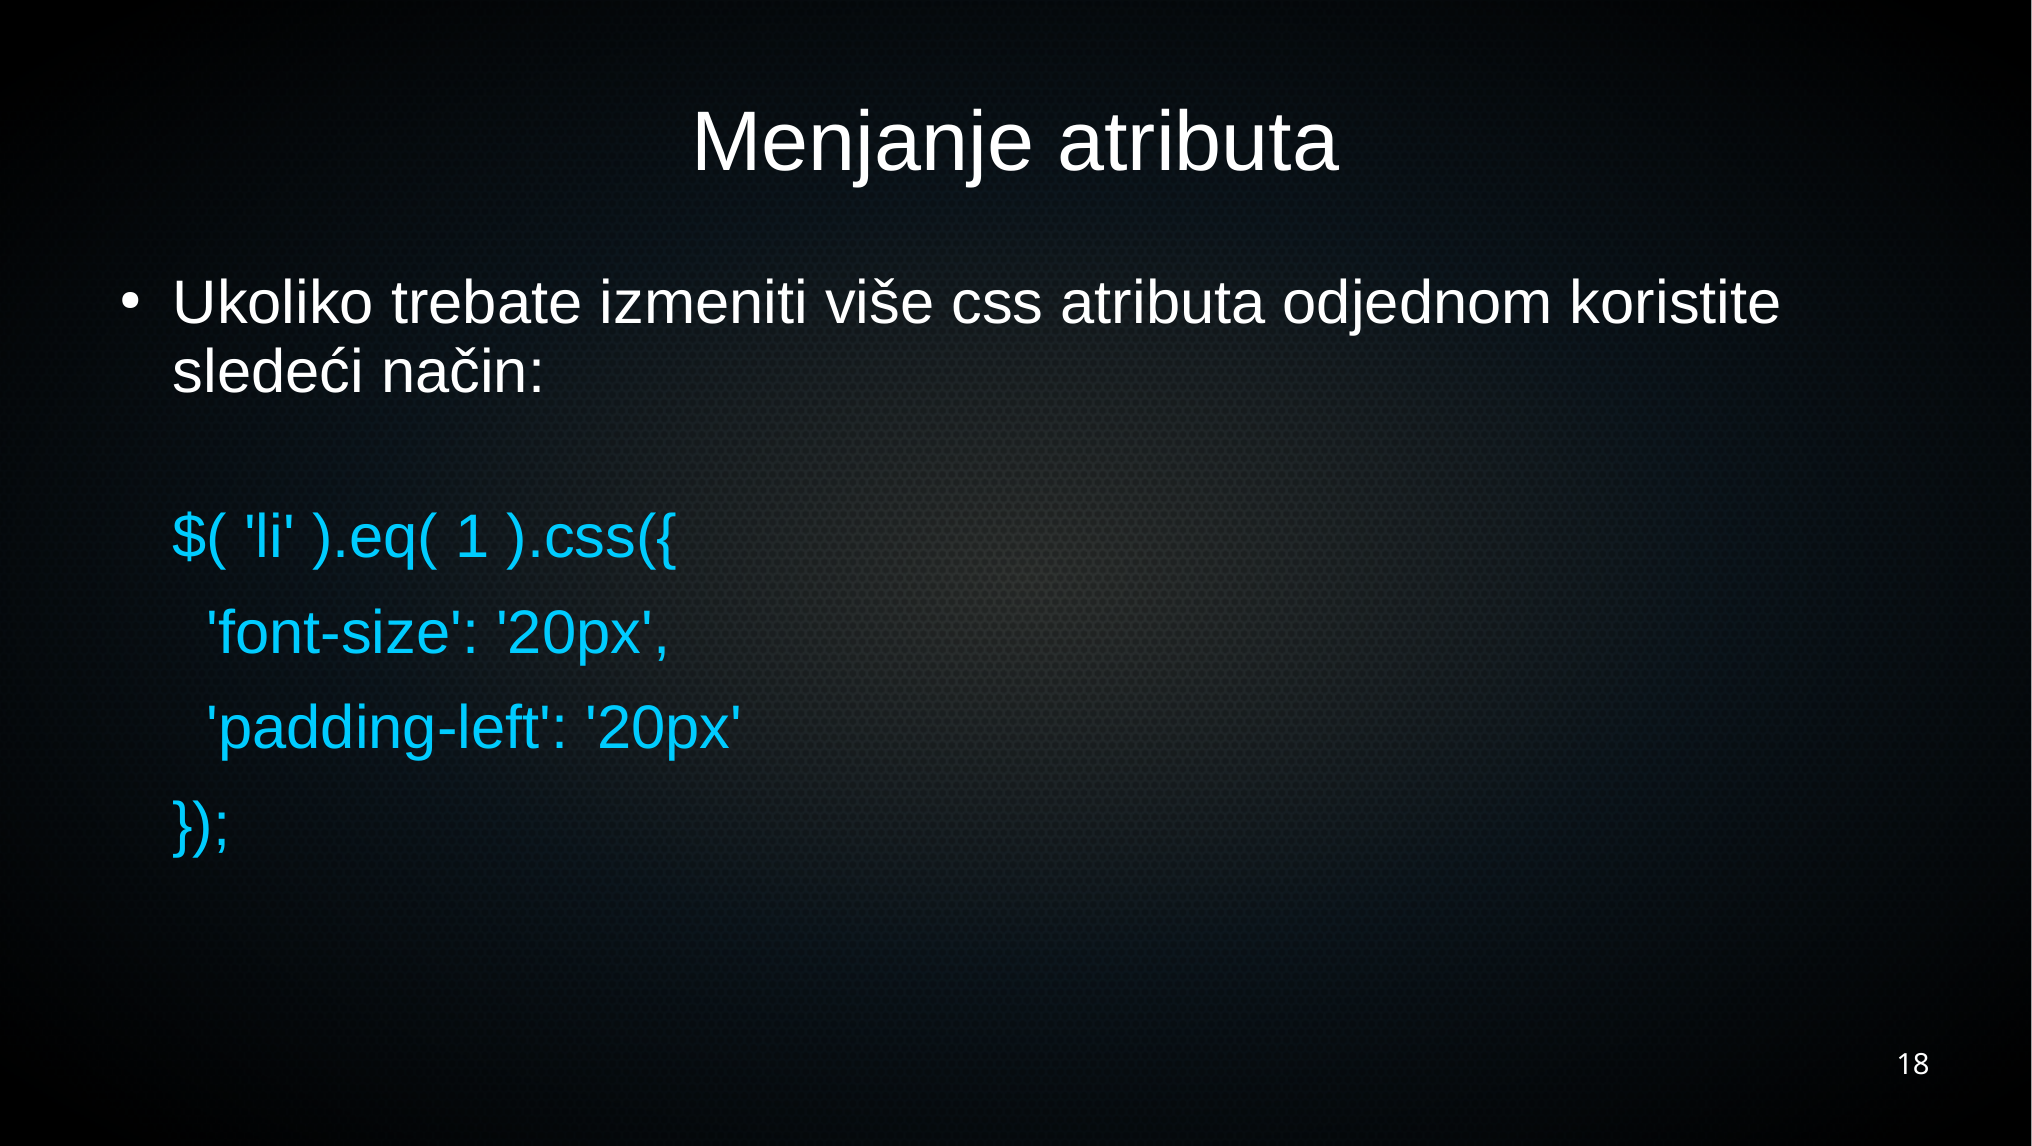

# Menjanje atributa
Ukoliko trebate izmeniti više css atributa odjednom koristite sledeći način:
$( 'li' ).eq( 1 ).css({
 'font-size': '20px',
 'padding-left': '20px'
});
18